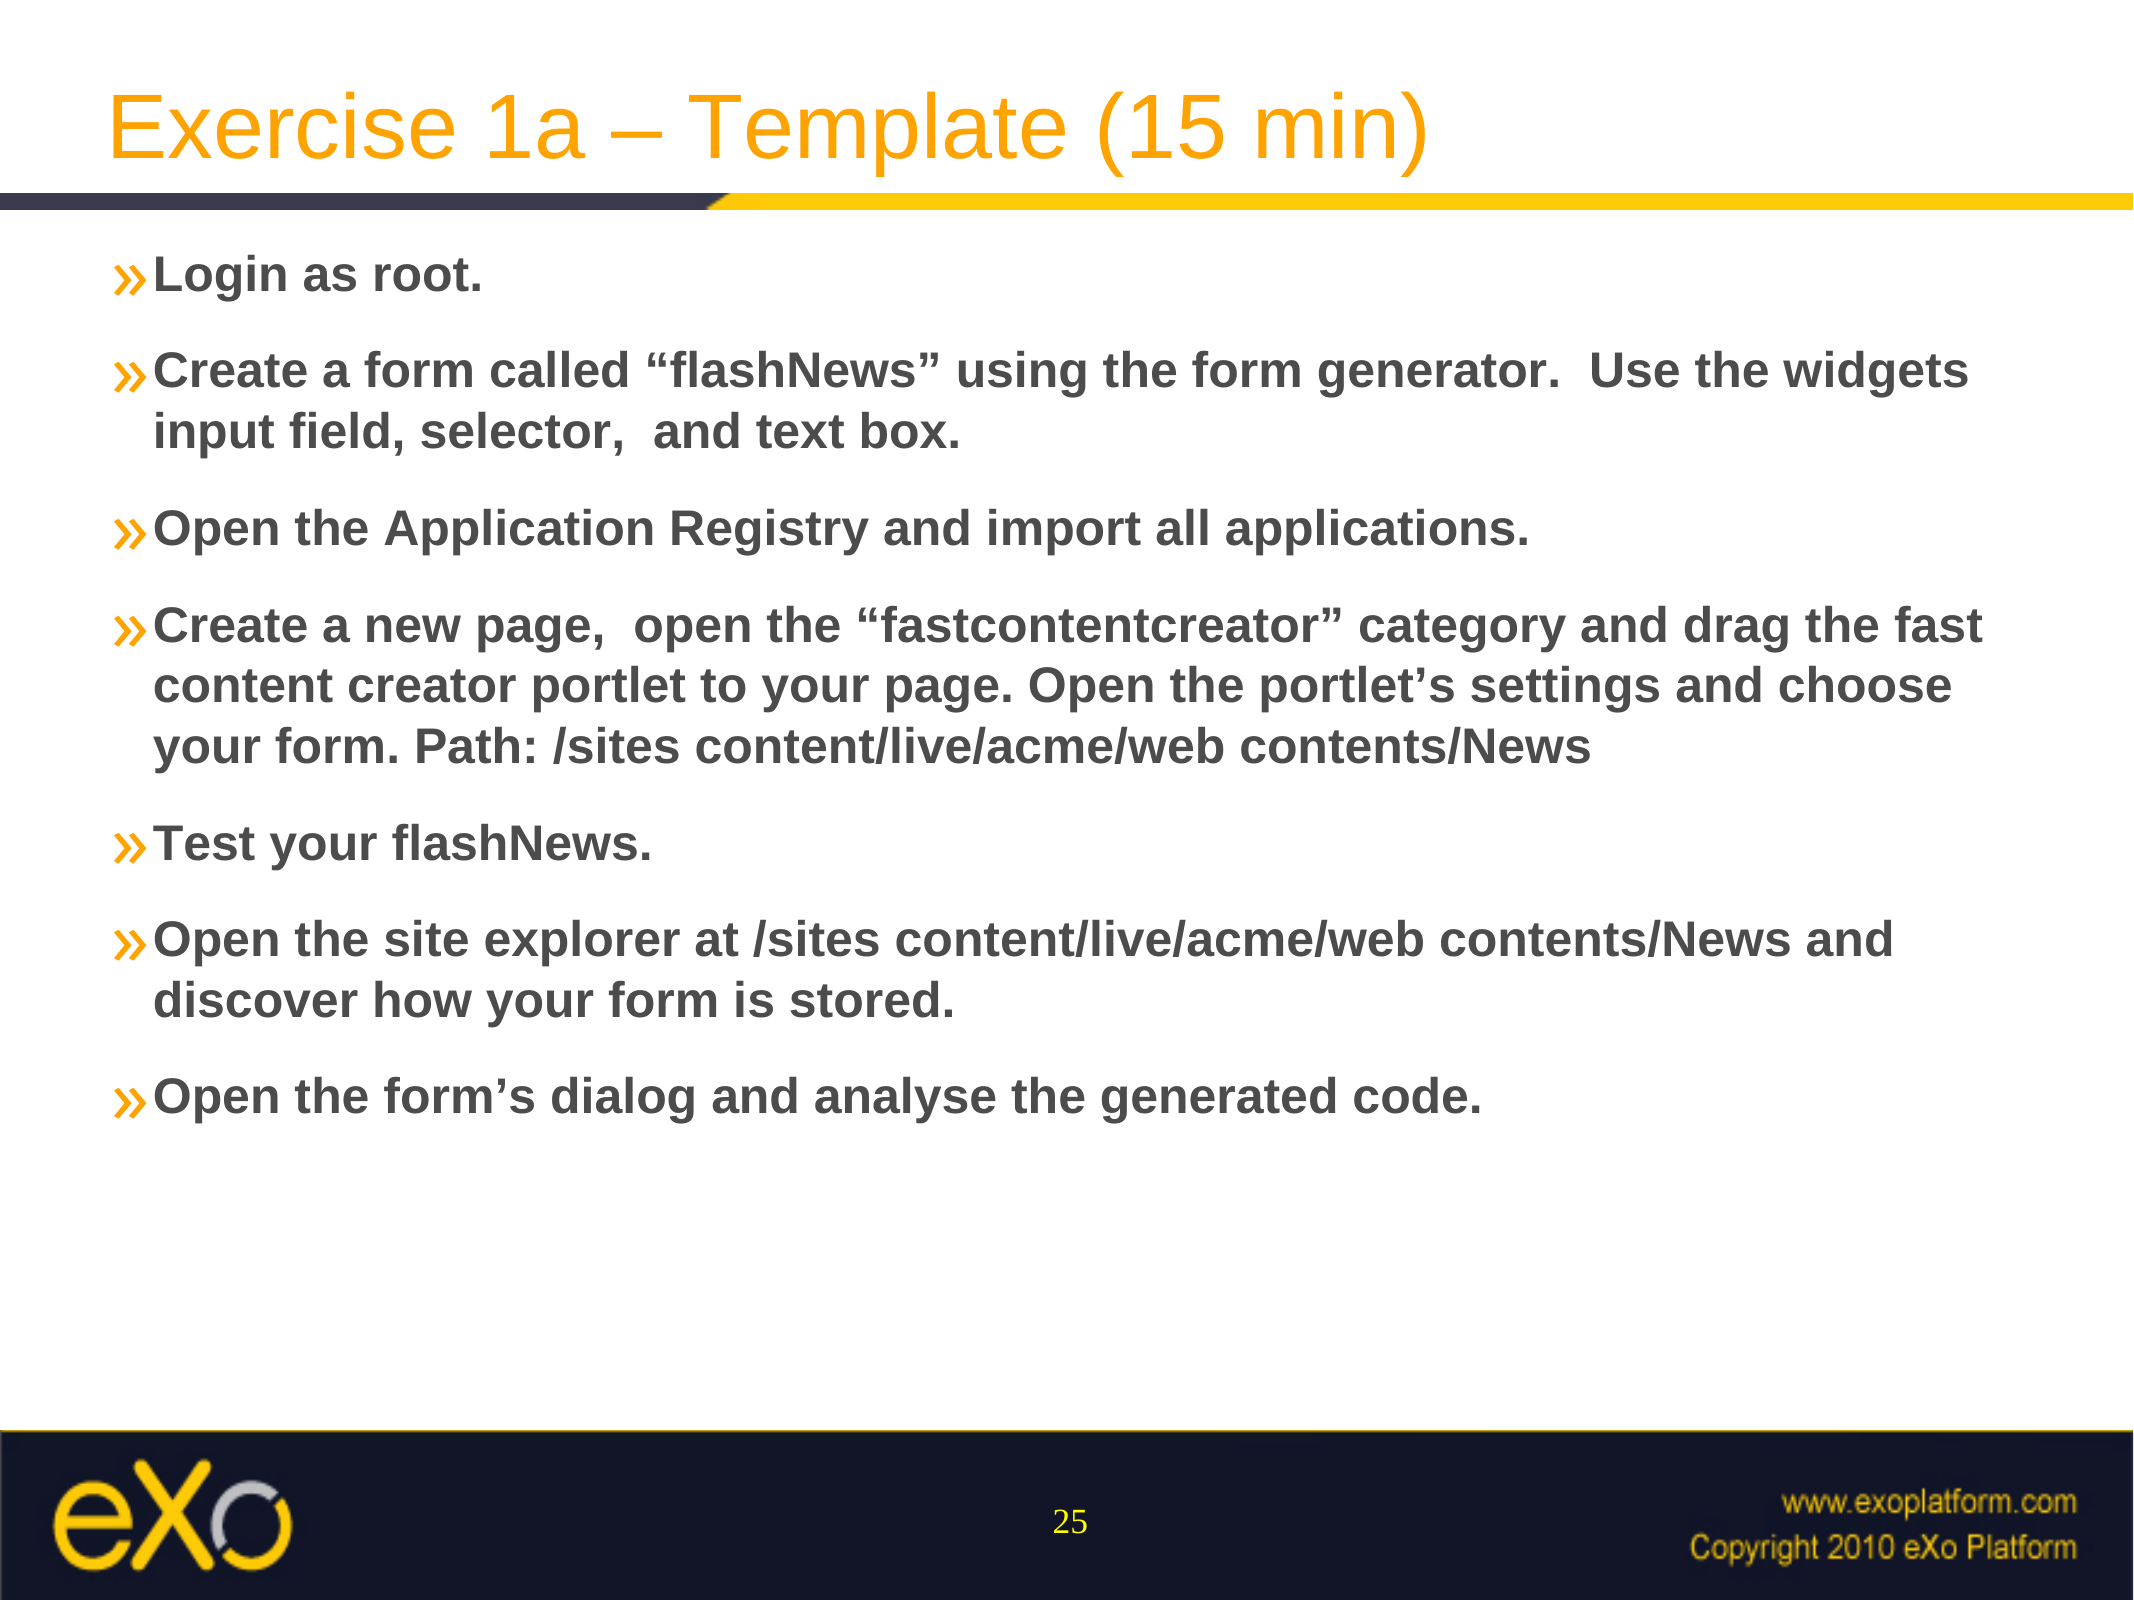

Exercise 1a – Template (15 min)
Login as root.
Create a form called “flashNews” using the form generator. Use the widgets input field, selector, and text box.
Open the Application Registry and import all applications.
Create a new page, open the “fastcontentcreator” category and drag the fast content creator portlet to your page. Open the portlet’s settings and choose your form. Path: /sites content/live/acme/web contents/News
Test your flashNews.
Open the site explorer at /sites content/live/acme/web contents/News and discover how your form is stored.
Open the form’s dialog and analyse the generated code.